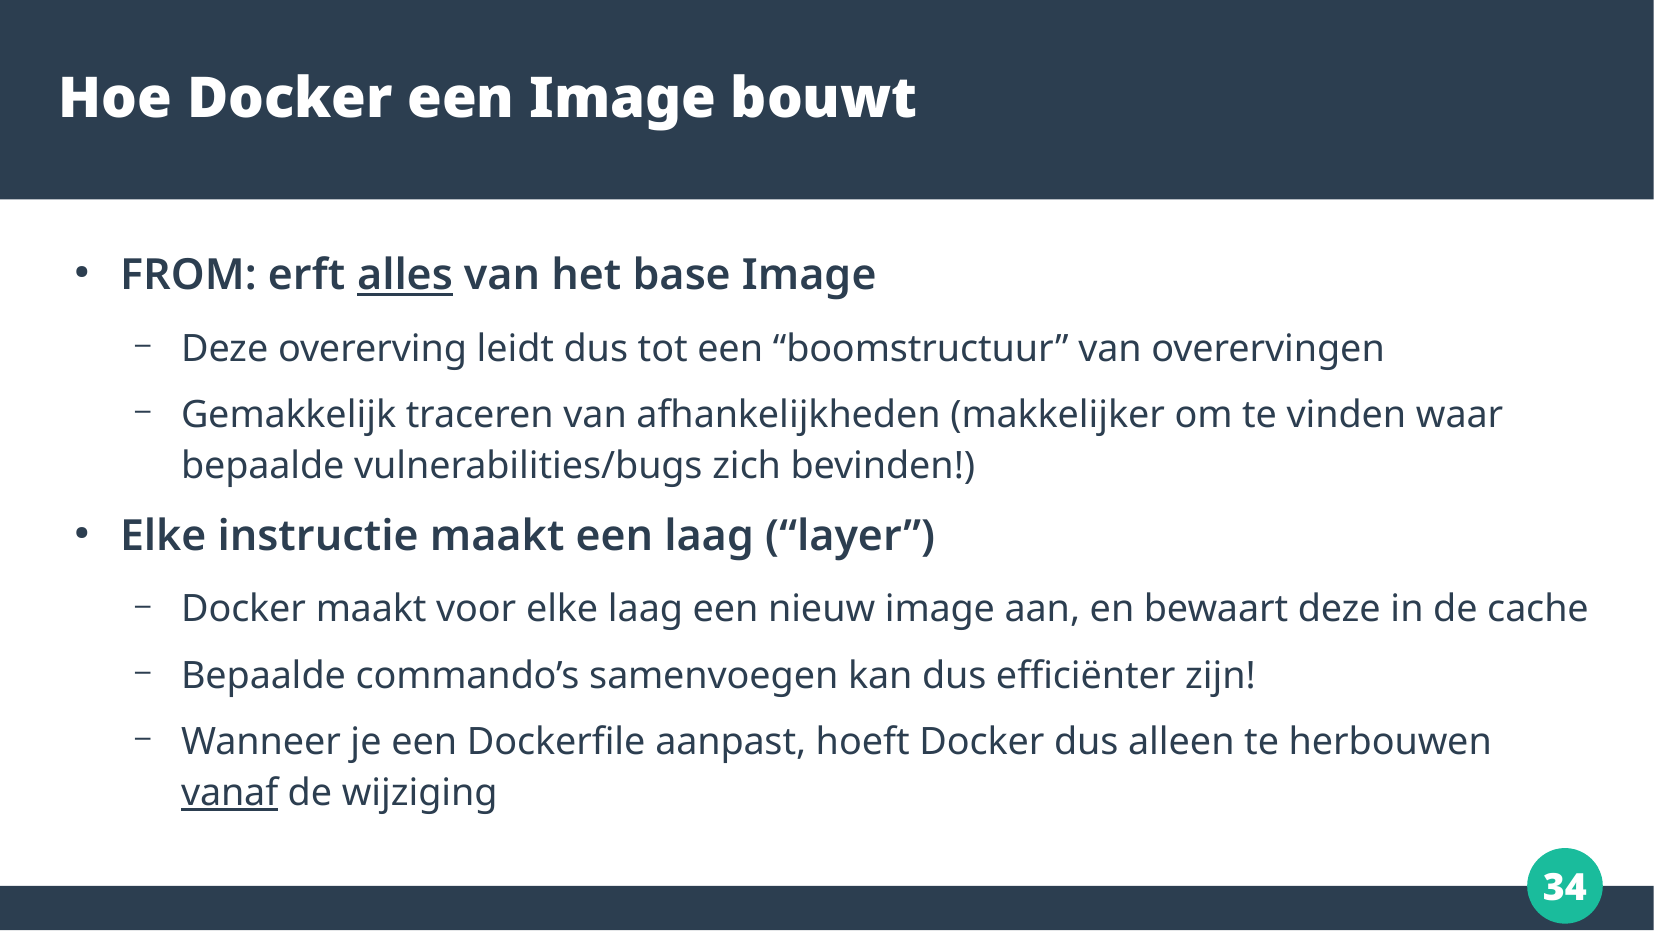

# Hoe Docker een Image bouwt
FROM: erft alles van het base Image
Deze overerving leidt dus tot een “boomstructuur” van overervingen
Gemakkelijk traceren van afhankelijkheden (makkelijker om te vinden waar bepaalde vulnerabilities/bugs zich bevinden!)
Elke instructie maakt een laag (“layer”)
Docker maakt voor elke laag een nieuw image aan, en bewaart deze in de cache
Bepaalde commando’s samenvoegen kan dus efficiënter zijn!
Wanneer je een Dockerfile aanpast, hoeft Docker dus alleen te herbouwen vanaf de wijziging